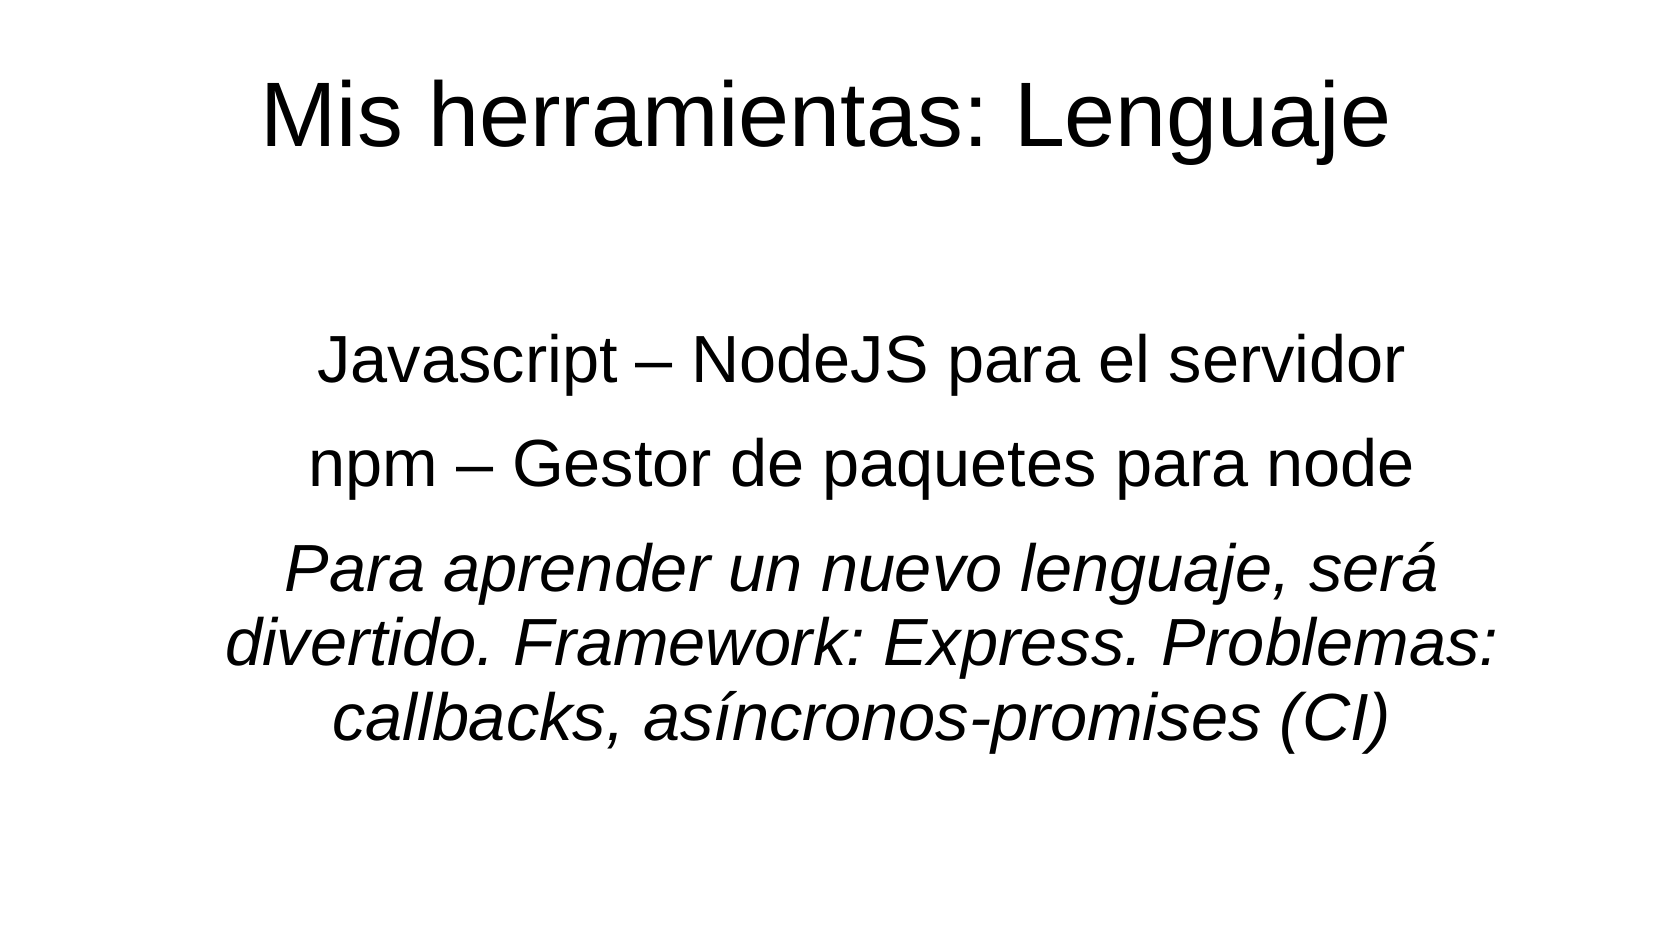

# Mis herramientas: Lenguaje
Javascript – NodeJS para el servidor
npm – Gestor de paquetes para node
Para aprender un nuevo lenguaje, será divertido. Framework: Express. Problemas: callbacks, asíncronos-promises (CI)